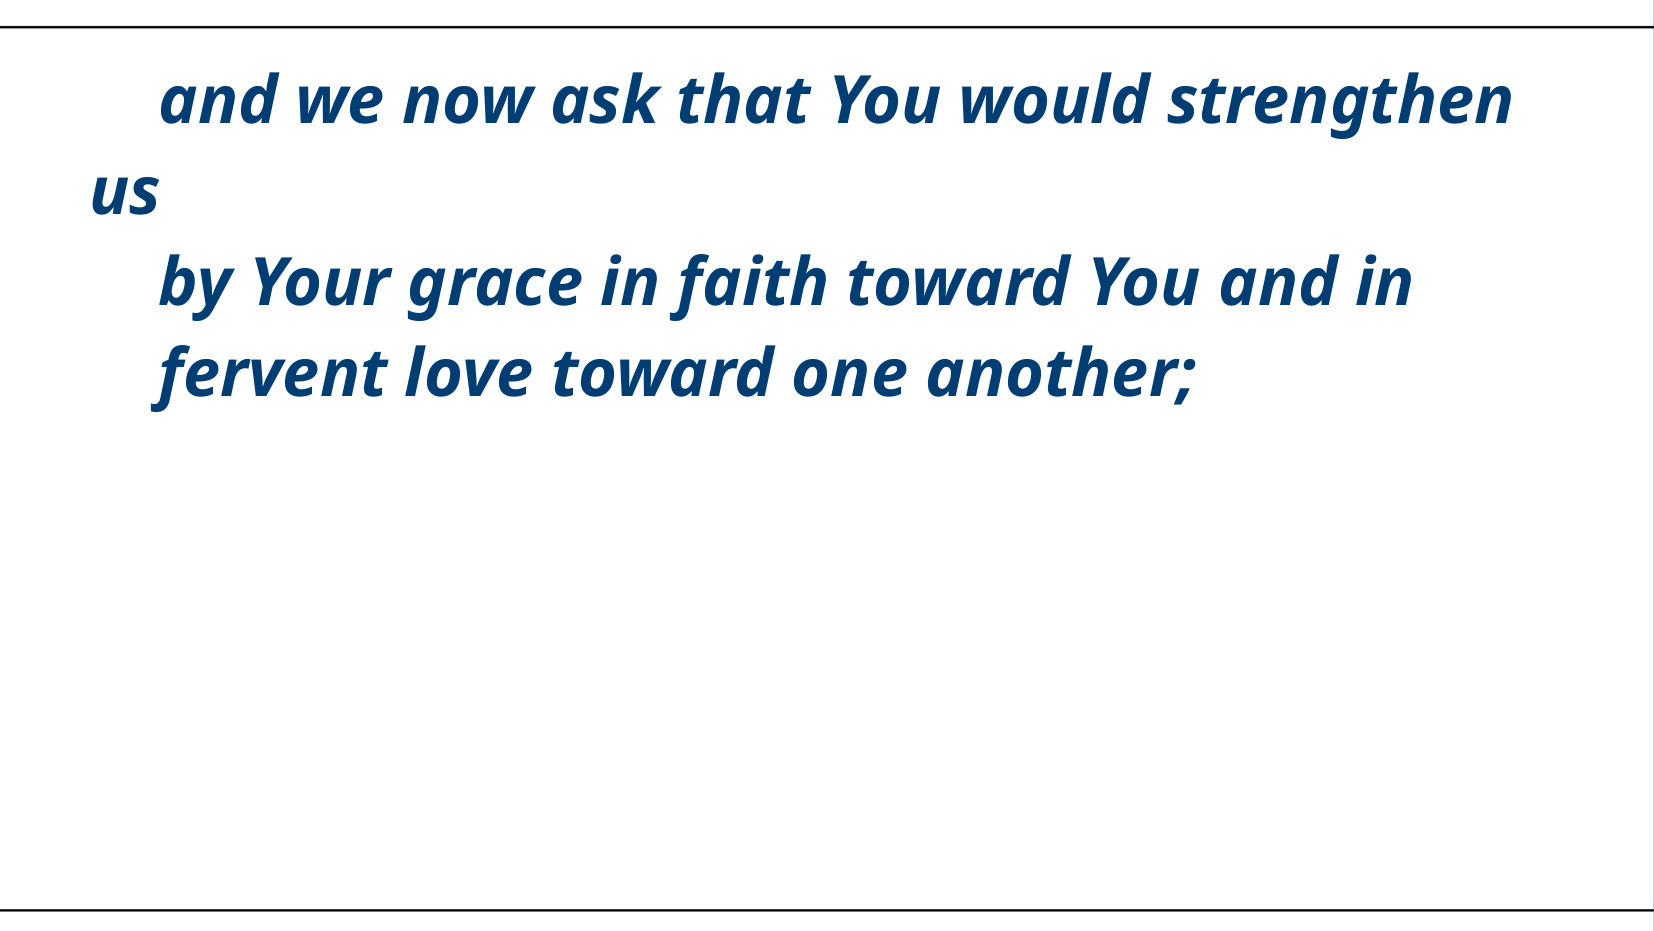

and we now ask that You would strengthen us
 by Your grace in faith toward You and in
 fervent love toward one another;